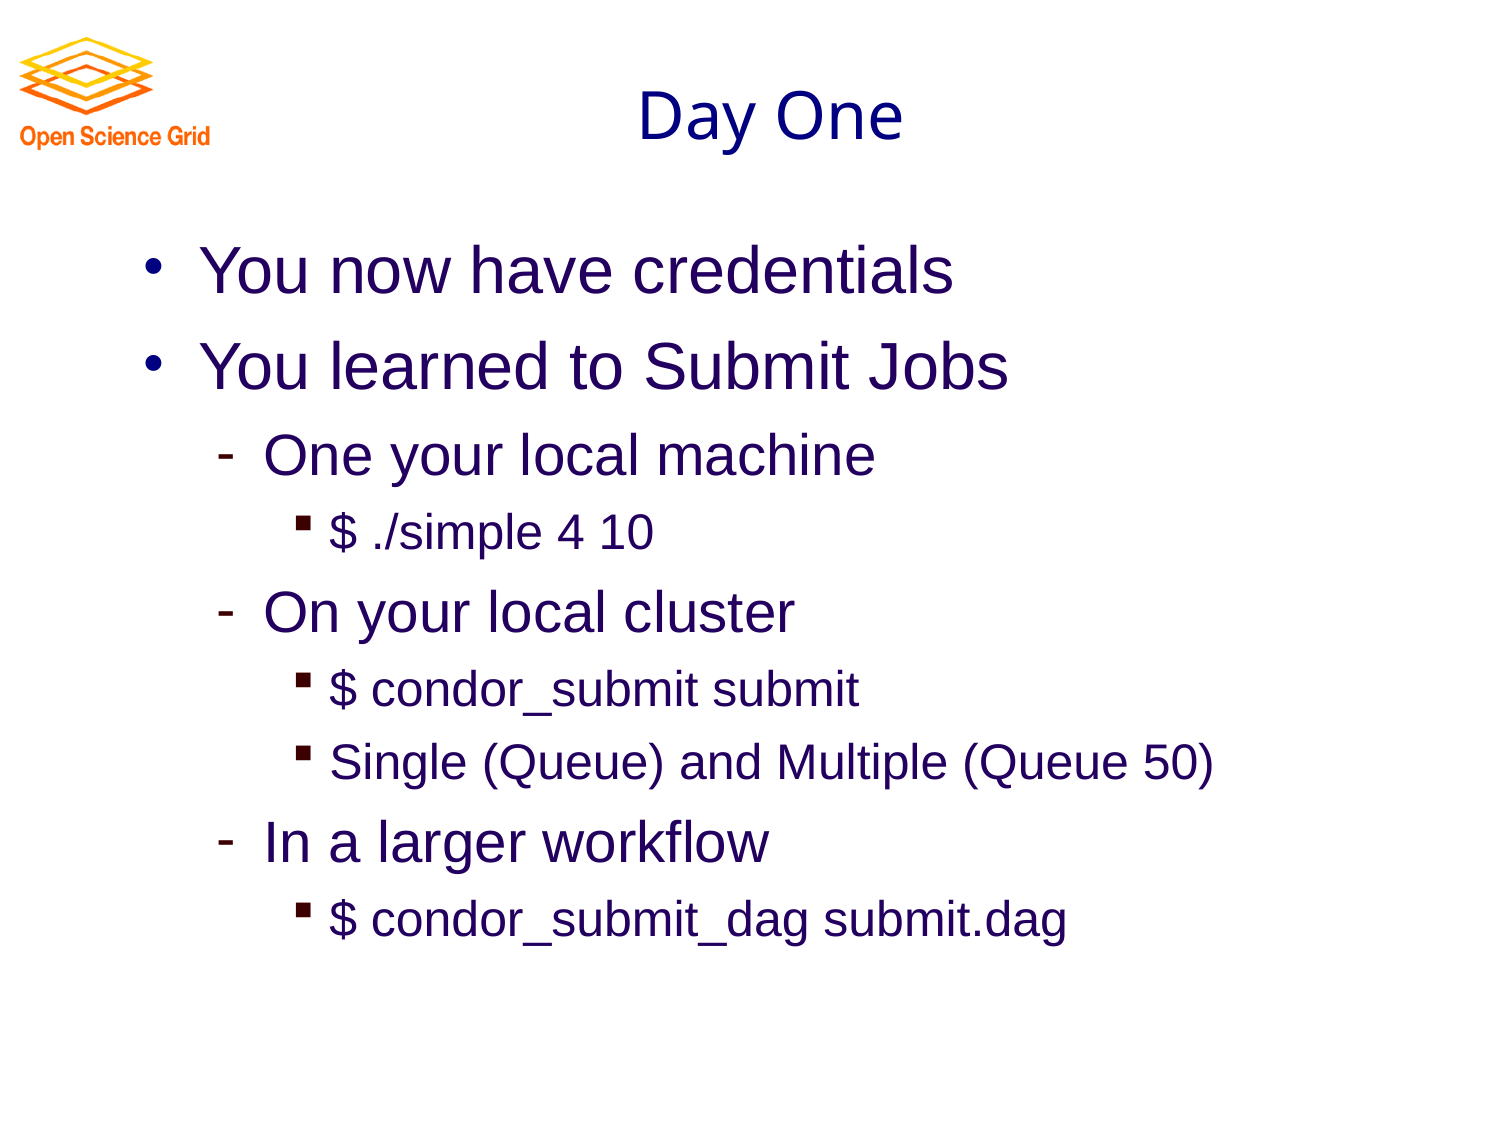

# Day One
You now have credentials
You learned to Submit Jobs
One your local machine
$ ./simple 4 10
On your local cluster
$ condor_submit submit
Single (Queue) and Multiple (Queue 50)
In a larger workflow
$ condor_submit_dag submit.dag